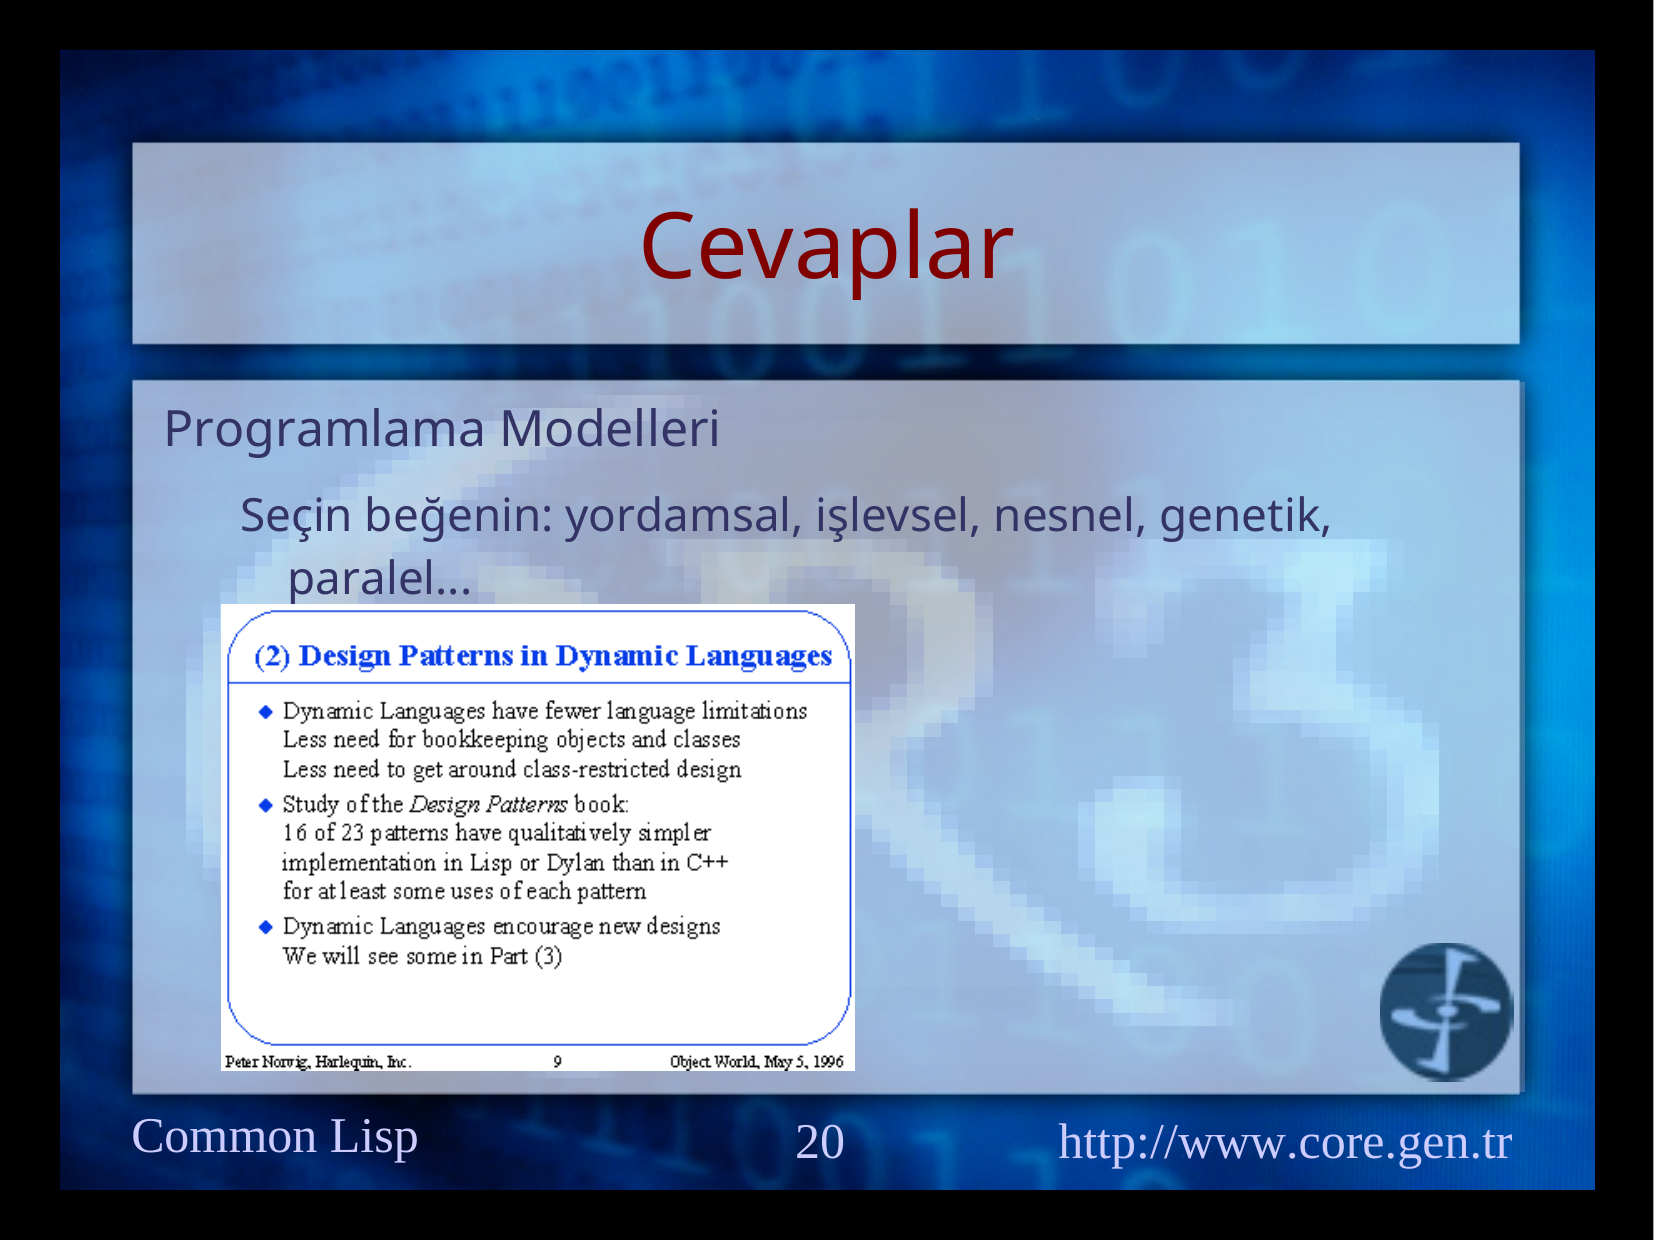

# Cevaplar
Programlama Modelleri
Seçin beğenin: yordamsal, işlevsel, nesnel, genetik, paralel...